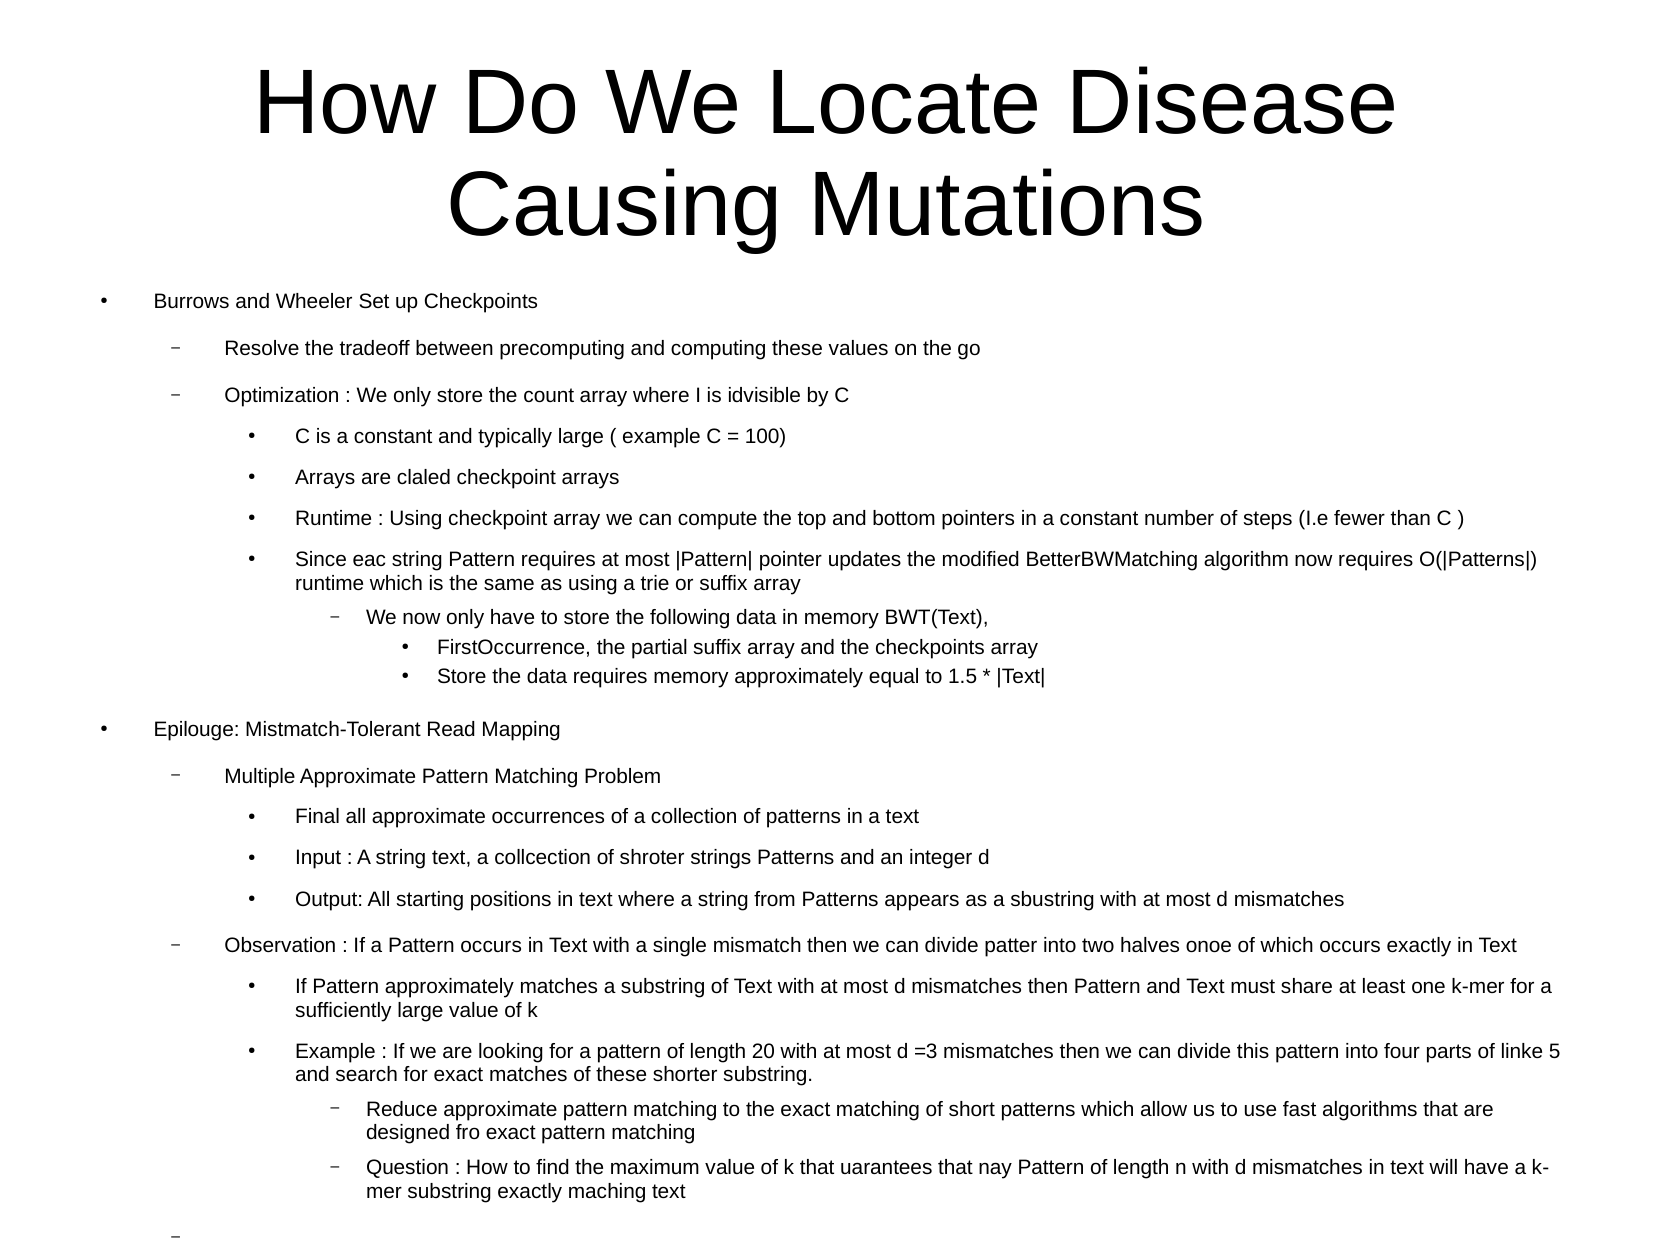

# How Do We Locate Disease Causing Mutations
Burrows and Wheeler Set up Checkpoints
Resolve the tradeoff between precomputing and computing these values on the go
Optimization : We only store the count array where I is idvisible by C
C is a constant and typically large ( example C = 100)
Arrays are claled checkpoint arrays
Runtime : Using checkpoint array we can compute the top and bottom pointers in a constant number of steps (I.e fewer than C )
Since eac string Pattern requires at most |Pattern| pointer updates the modified BetterBWMatching algorithm now requires O(|Patterns|) runtime which is the same as using a trie or suffix array
We now only have to store the following data in memory BWT(Text),
FirstOccurrence, the partial suffix array and the checkpoints array
Store the data requires memory approximately equal to 1.5 * |Text|
Epilouge: Mistmatch-Tolerant Read Mapping
Multiple Approximate Pattern Matching Problem
Final all approximate occurrences of a collection of patterns in a text
Input : A string text, a collcection of shroter strings Patterns and an integer d
Output: All starting positions in text where a string from Patterns appears as a sbustring with at most d mismatches
Observation : If a Pattern occurs in Text with a single mismatch then we can divide patter into two halves onoe of which occurs exactly in Text
If Pattern approximately matches a substring of Text with at most d mismatches then Pattern and Text must share at least one k-mer for a sufficiently large value of k
Example : If we are looking for a pattern of length 20 with at most d =3 mismatches then we can divide this pattern into four parts of linke 5 and search for exact matches of these shorter substring.
Reduce approximate pattern matching to the exact matching of short patterns which allow us to use fast algorithms that are designed fro exact pattern matching
Question : How to find the maximum value of k that uarantees that nay Pattern of length n with d mismatches in text will have a k-mer substring exactly maching text